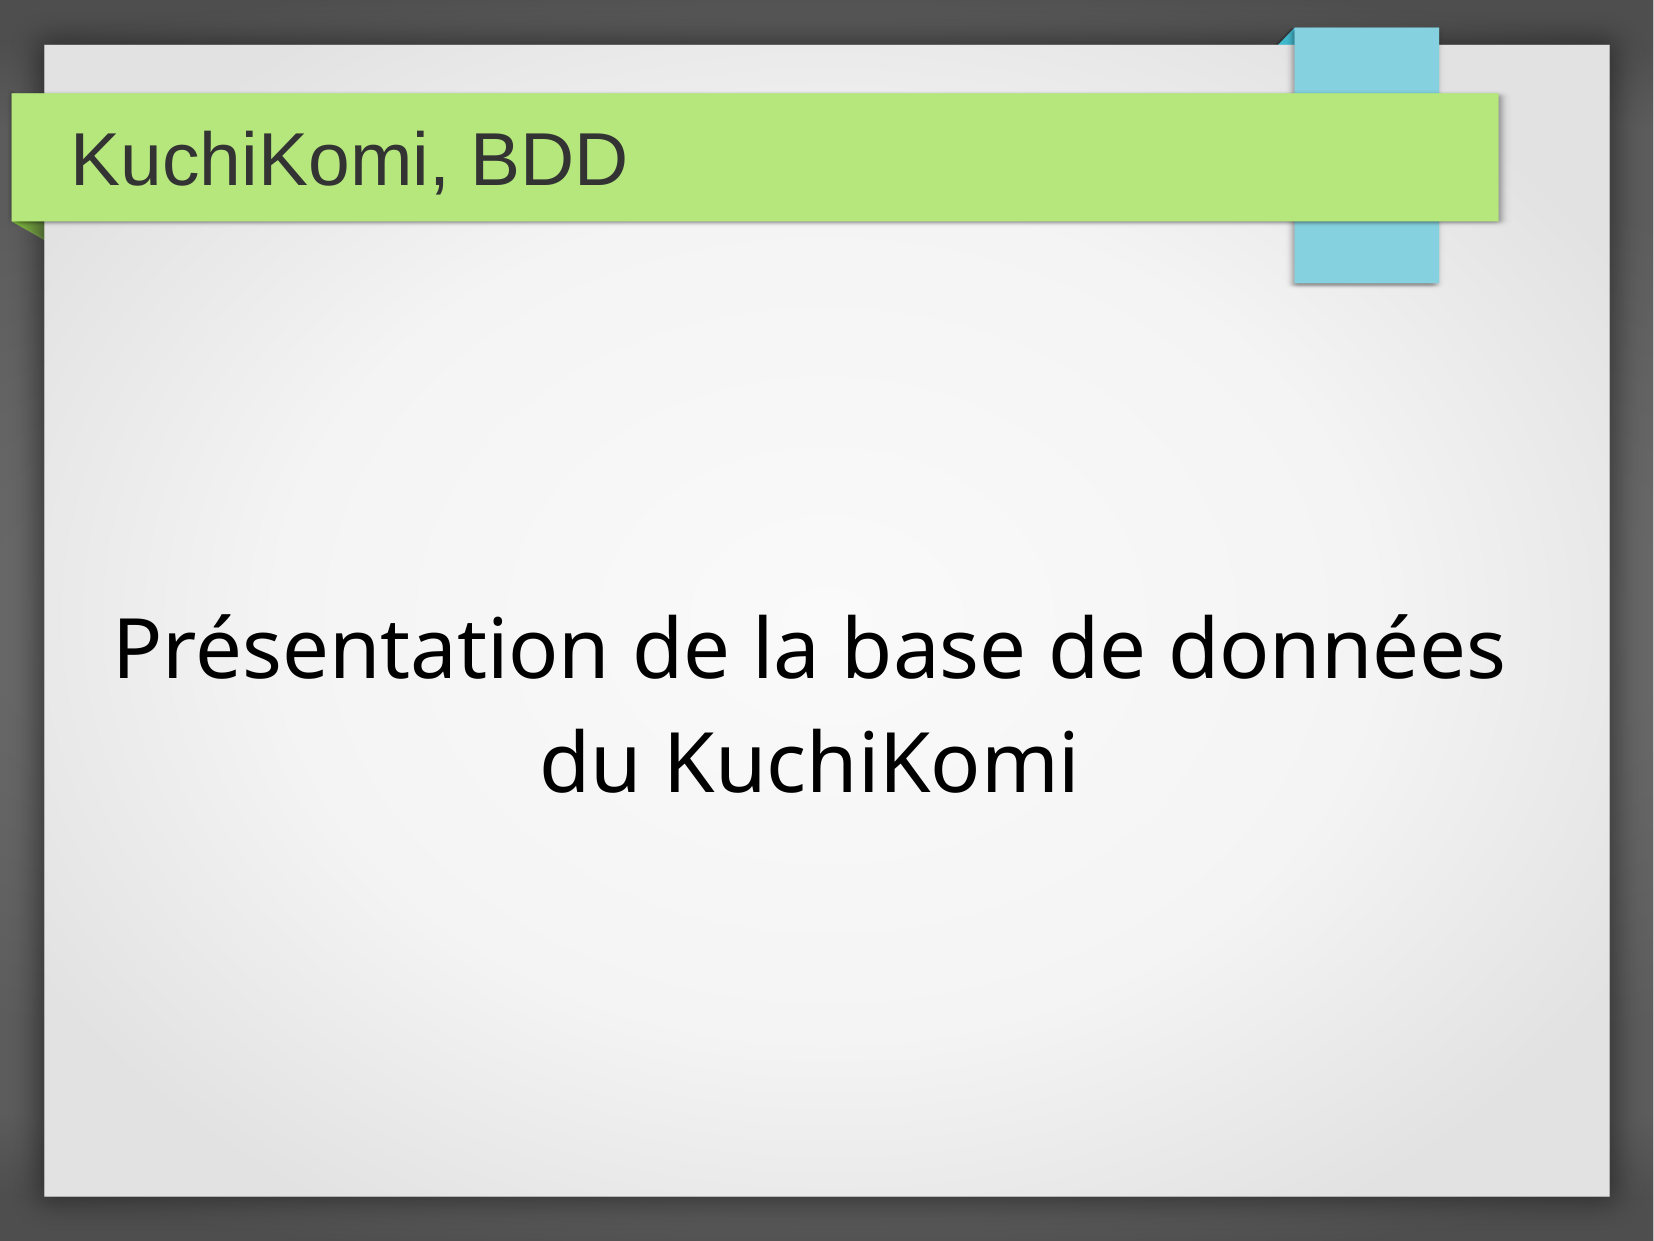

# KuchiKomi, BDD
Présentation de la base de données du KuchiKomi